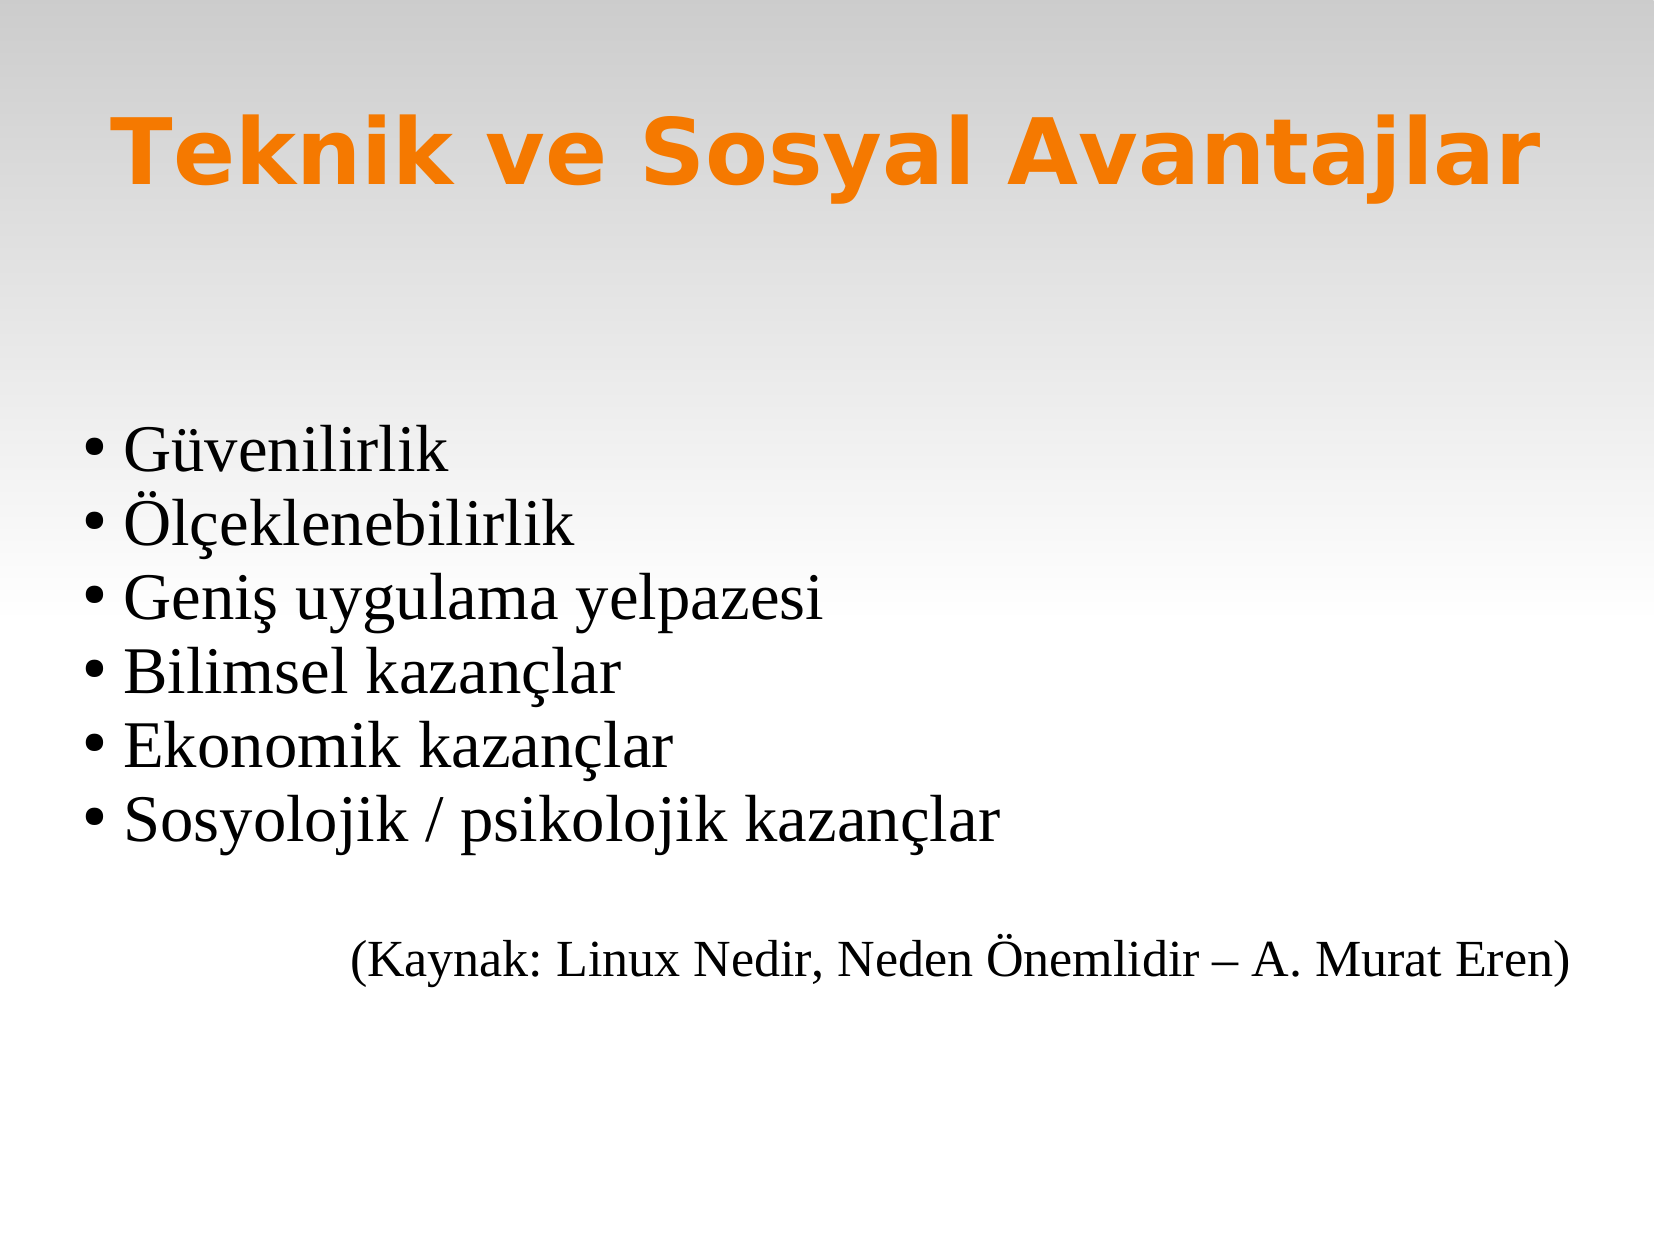

# Teknik ve Sosyal Avantajlar
 Güvenilirlik
 Ölçeklenebilirlik
 Geniş uygulama yelpazesi
 Bilimsel kazançlar
 Ekonomik kazançlar
 Sosyolojik / psikolojik kazançlar
(Kaynak: Linux Nedir, Neden Önemlidir – A. Murat Eren)